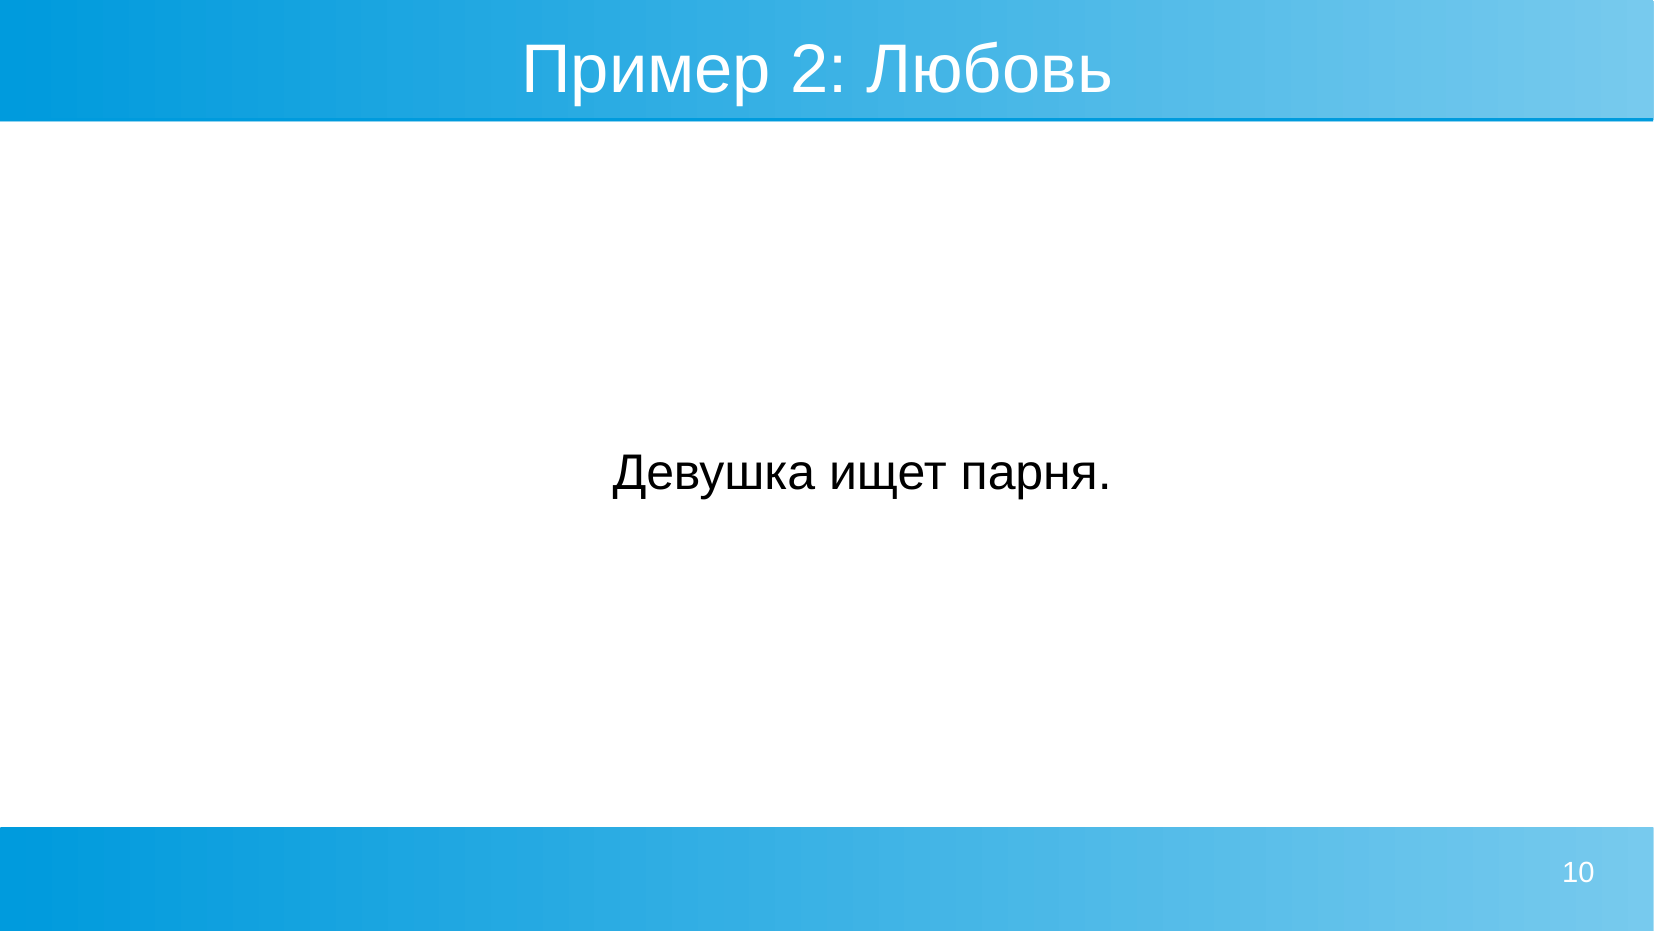

# Пример 2: Любовь
Девушка ищет парня.
10